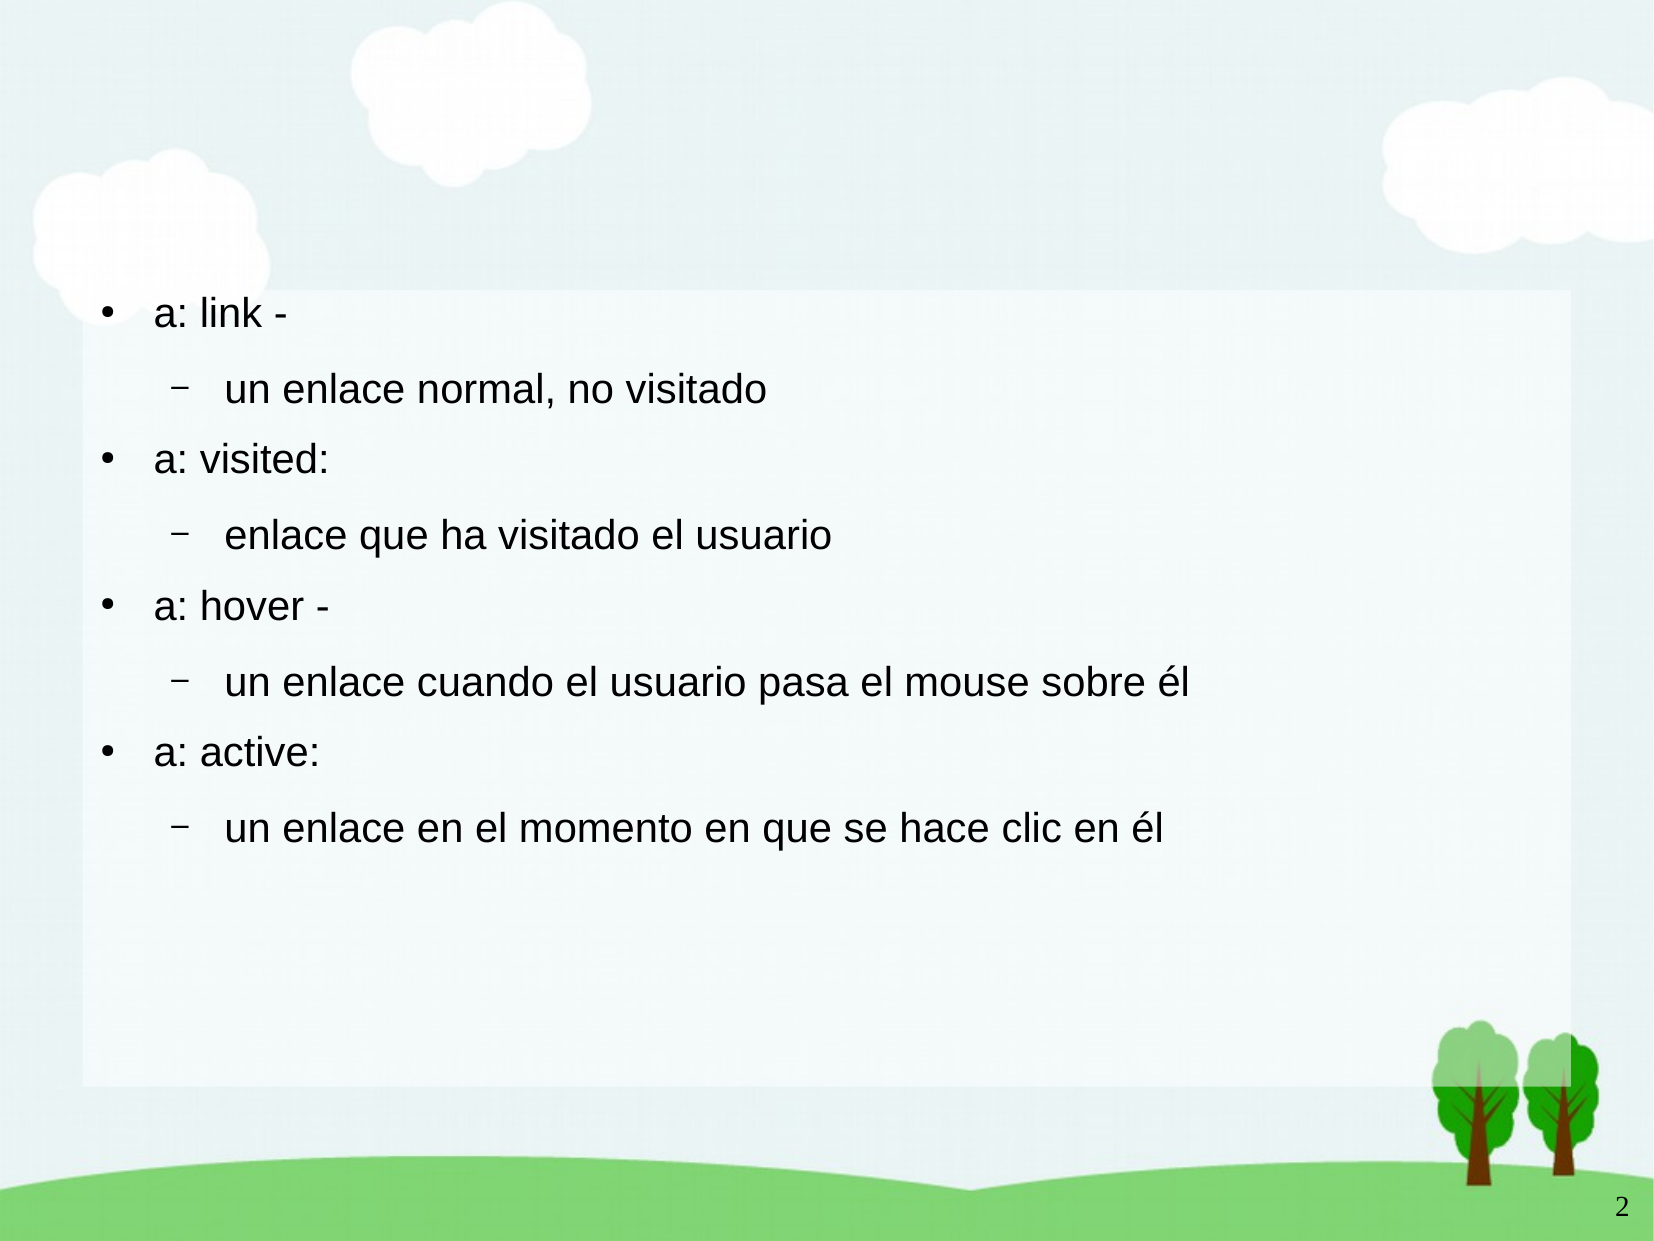

#
a: link -
un enlace normal, no visitado
a: visited:
enlace que ha visitado el usuario
a: hover -
un enlace cuando el usuario pasa el mouse sobre él
a: active:
un enlace en el momento en que se hace clic en él
2